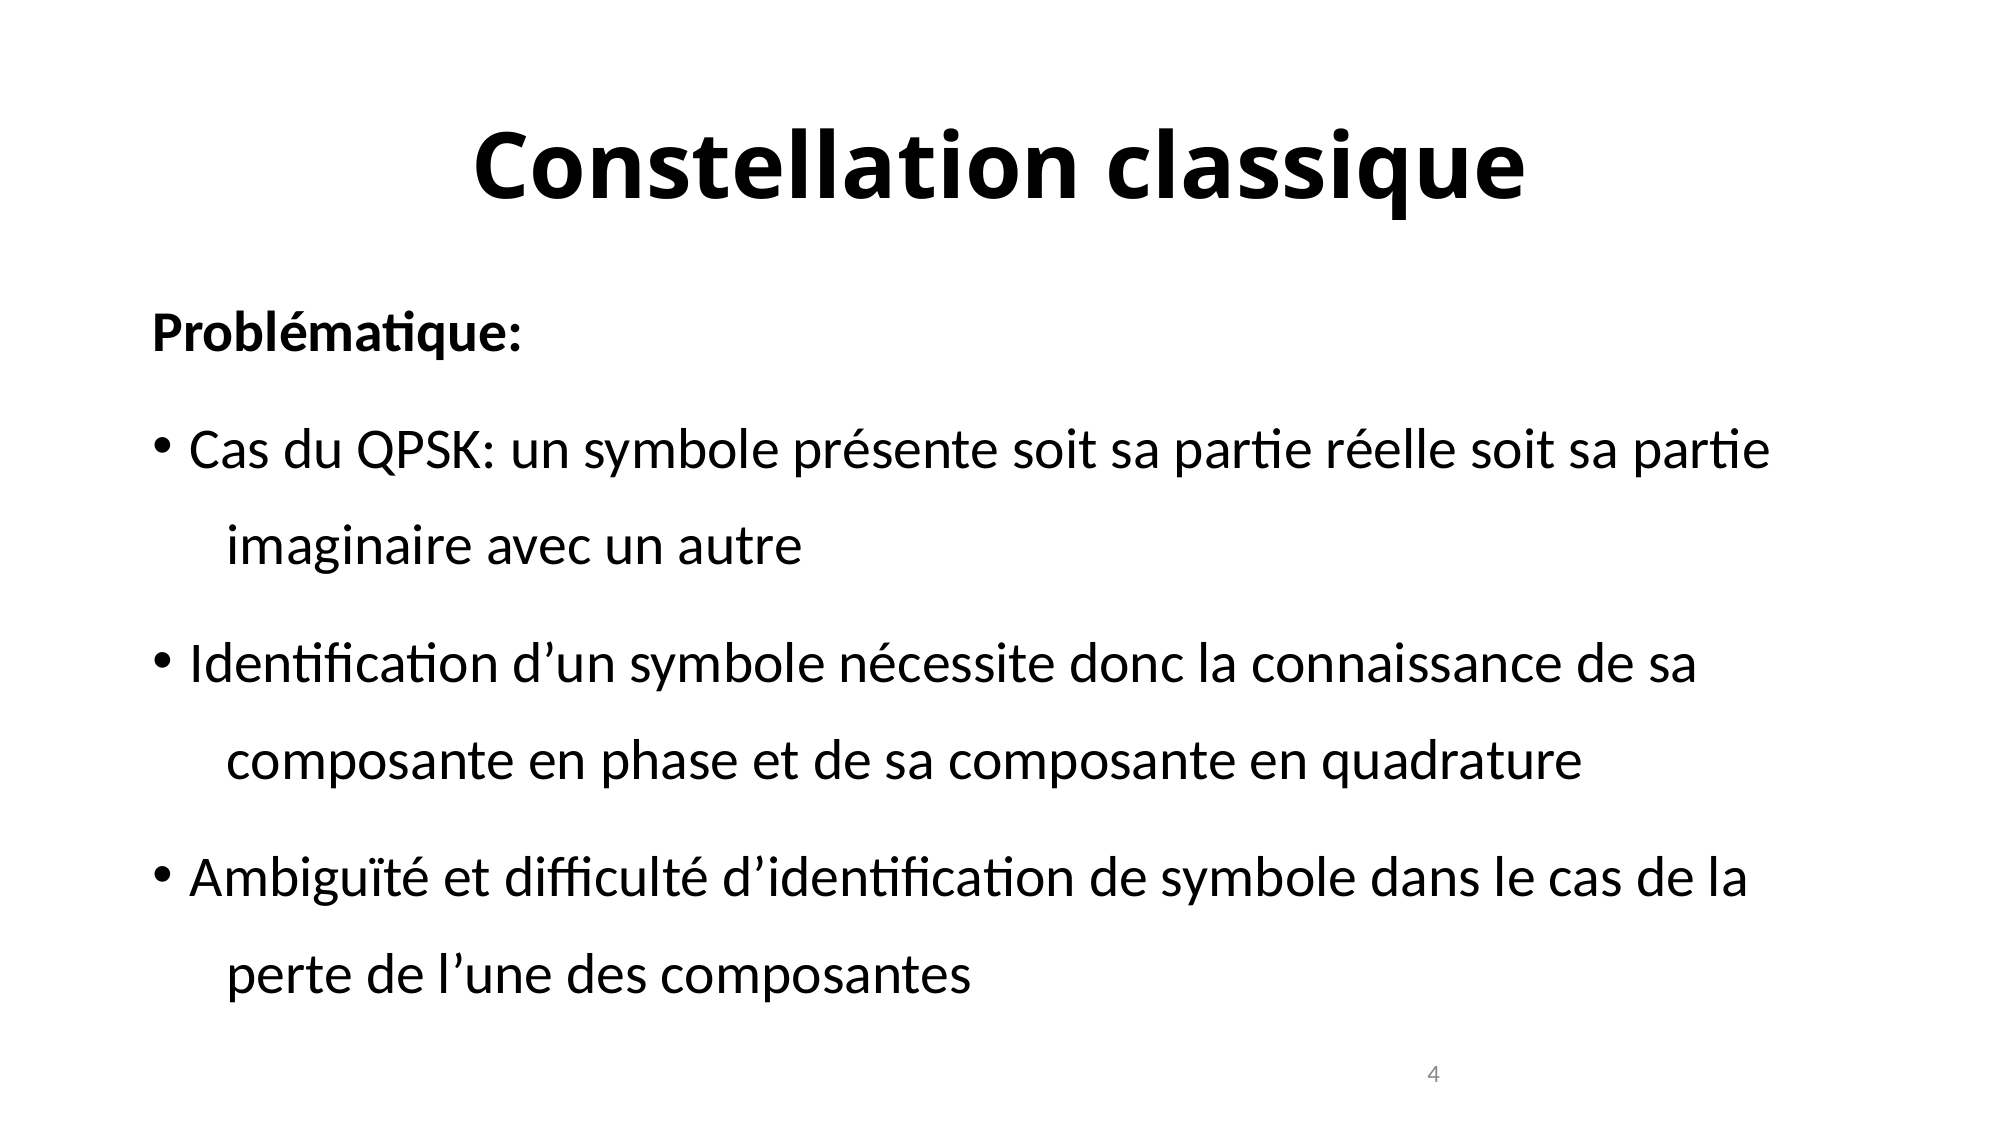

# Constellation classique
Problématique:
Cas du QPSK: un symbole présente soit sa partie réelle soit sa partie imaginaire avec un autre
Identification d’un symbole nécessite donc la connaissance de sa composante en phase et de sa composante en quadrature
Ambiguïté et difficulté d’identification de symbole dans le cas de la perte de l’une des composantes